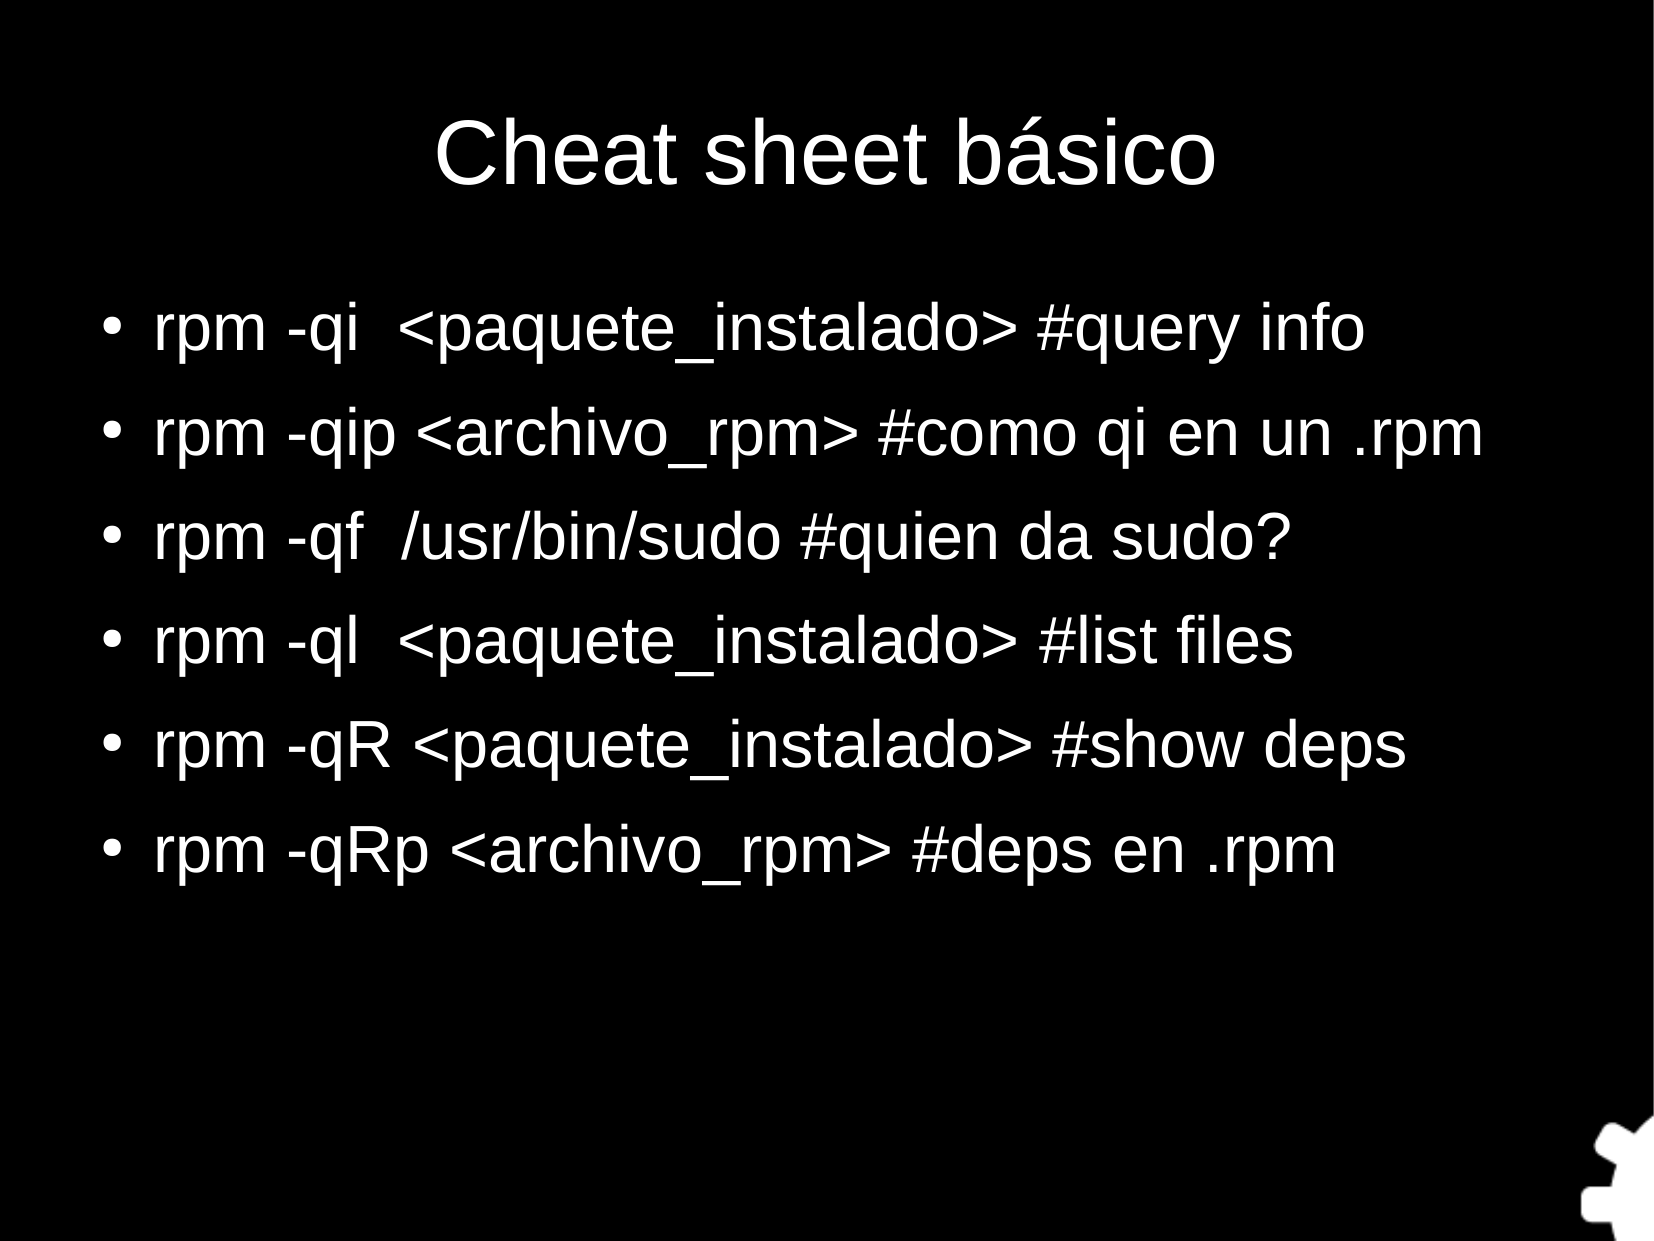

# Cheat sheet básico
rpm -qi <paquete_instalado> #query info
rpm -qip <archivo_rpm> #como qi en un .rpm
rpm -qf /usr/bin/sudo #quien da sudo?
rpm -ql <paquete_instalado>	#list files
rpm -qR <paquete_instalado> #show deps
rpm -qRp <archivo_rpm> #deps en .rpm